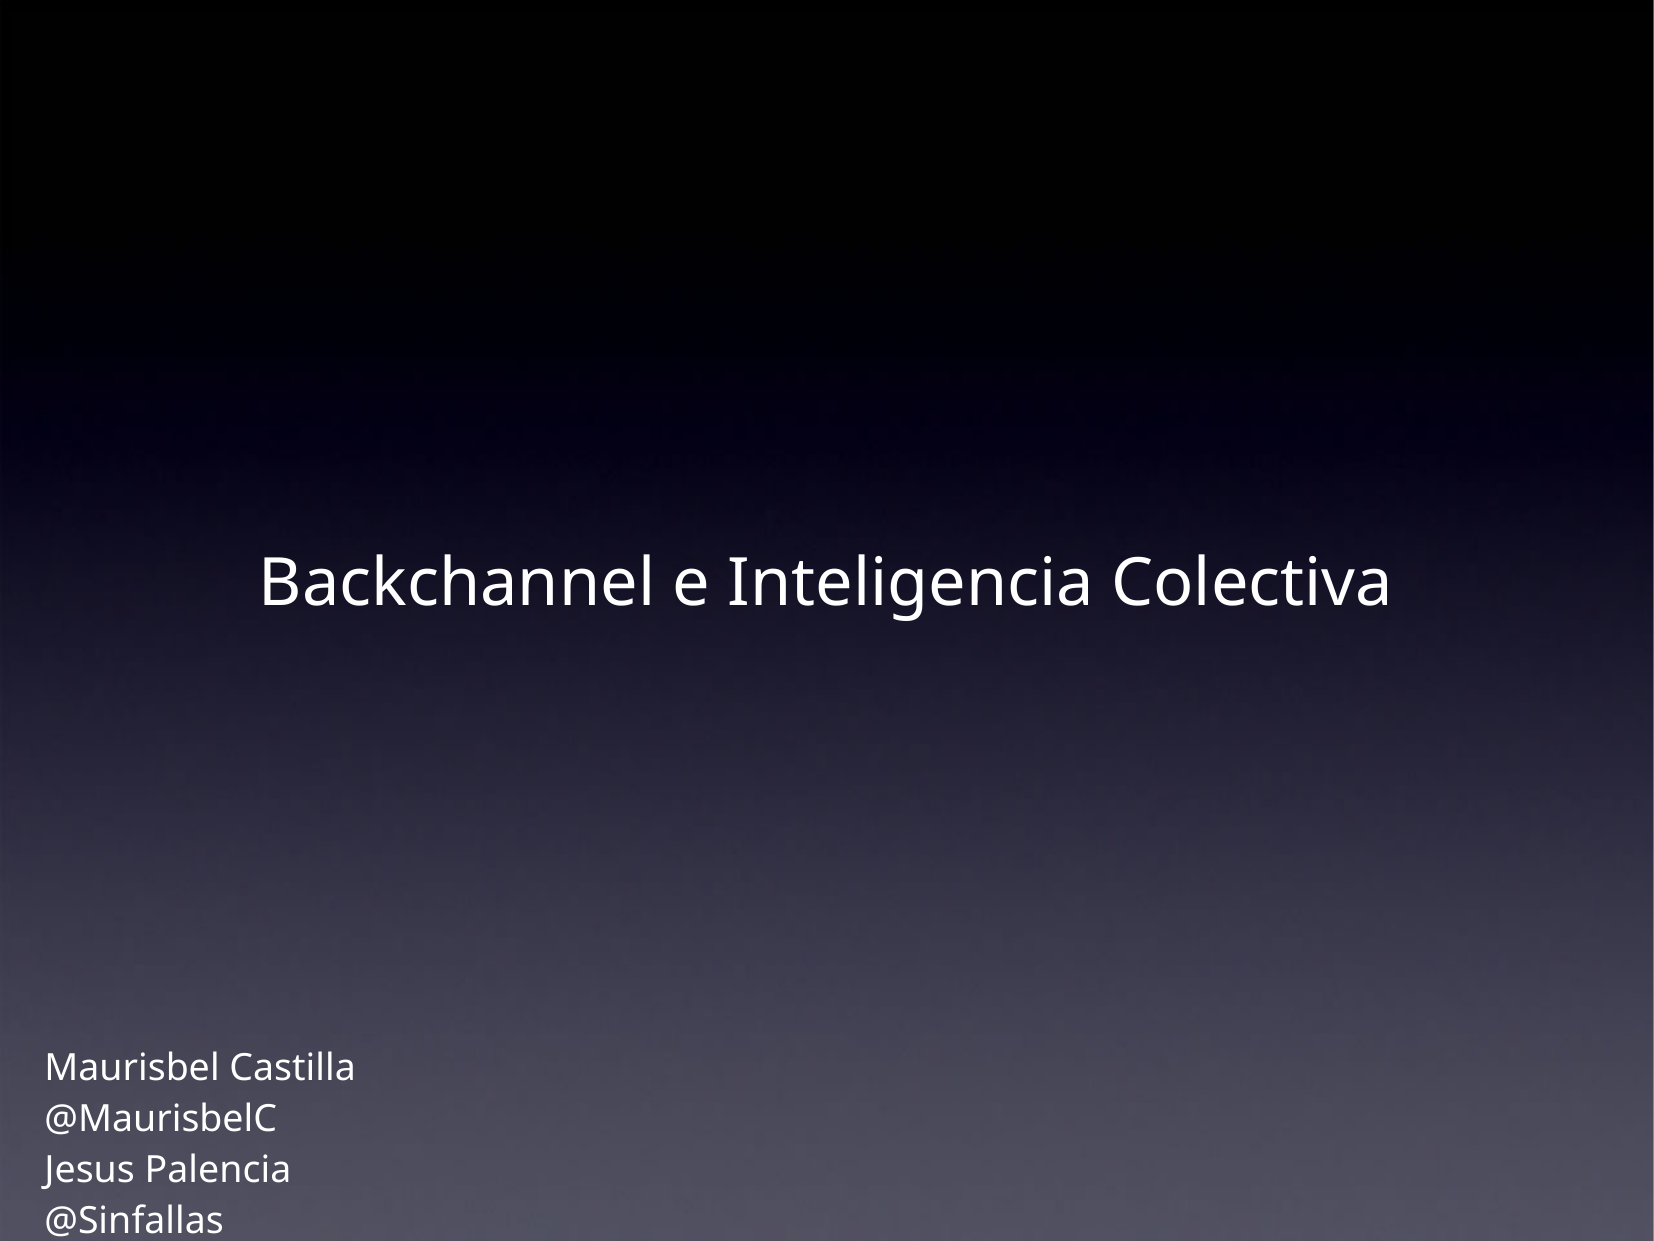

# Backchannel e Inteligencia Colectiva
Maurisbel Castilla
@MaurisbelC
Jesus Palencia
@Sinfallas